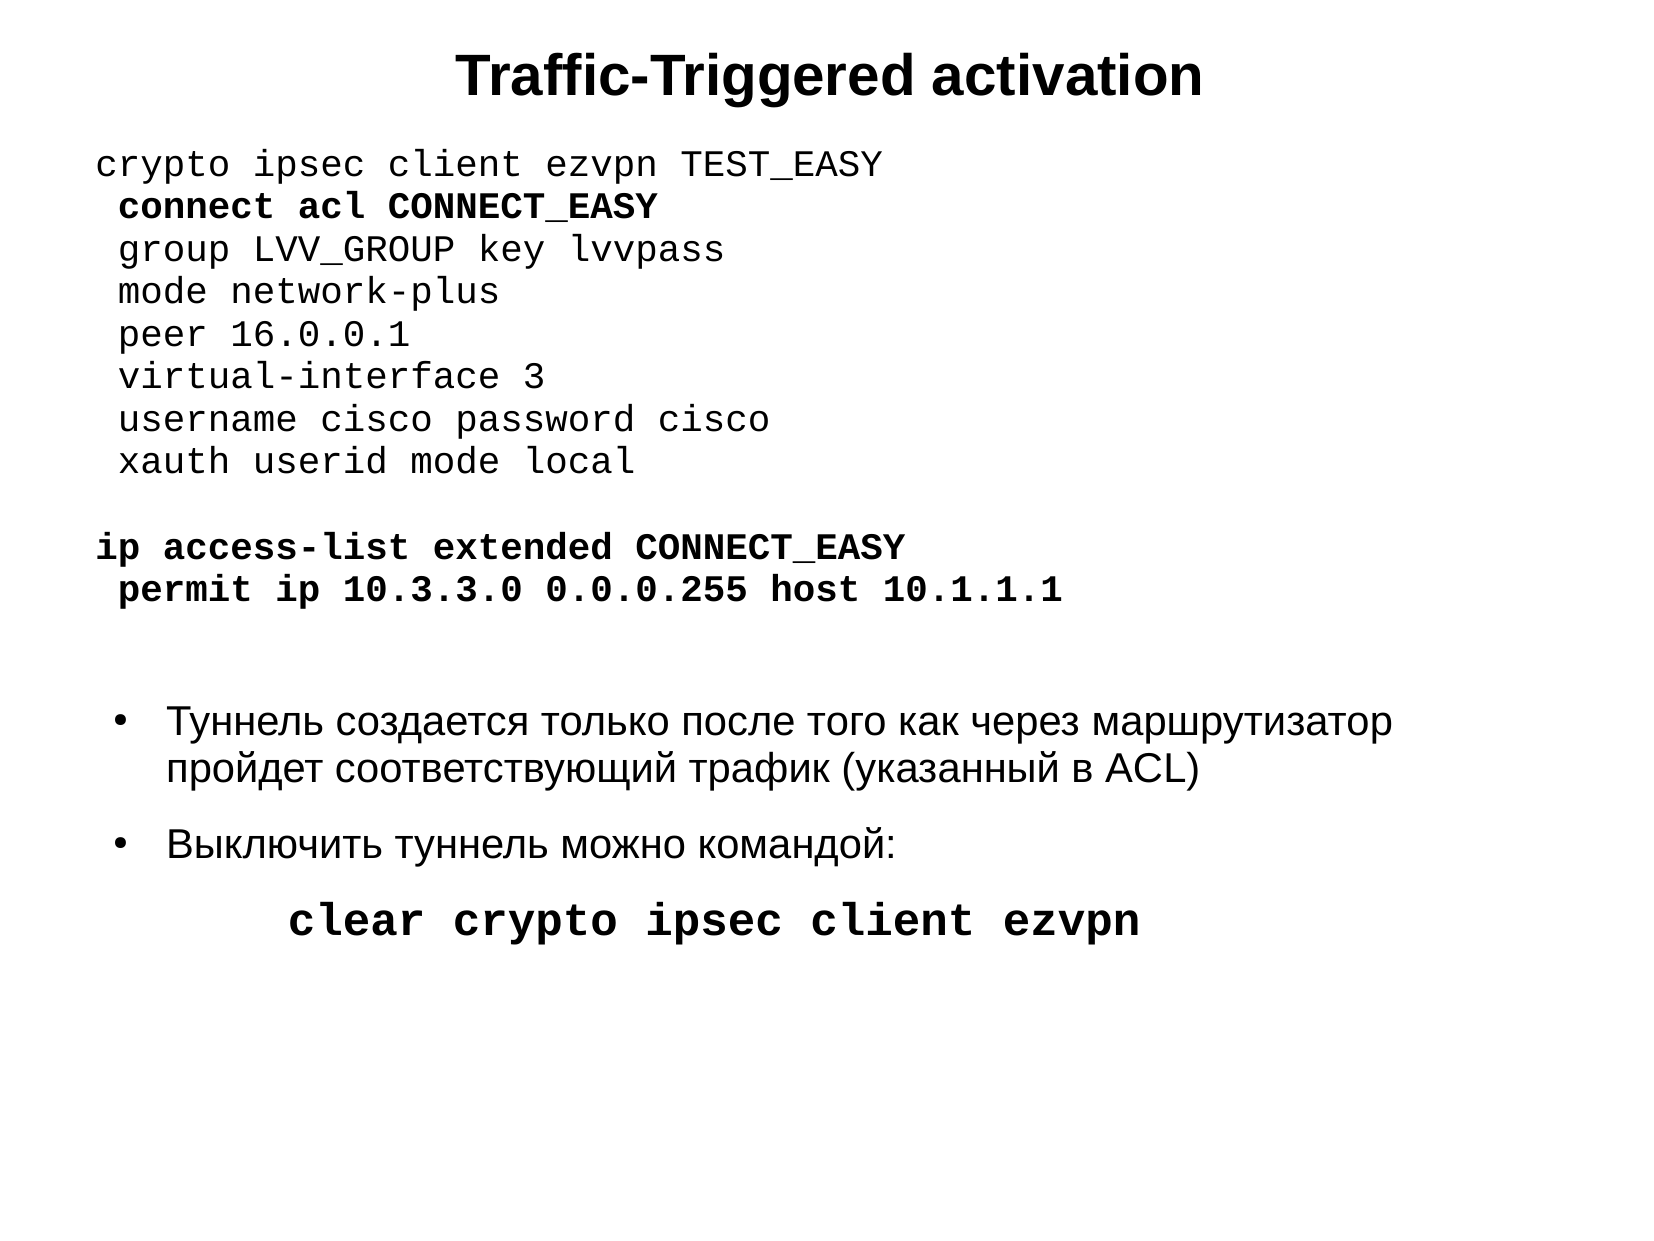

Traffic-Triggered activation
# crypto ipsec client ezvpn TEST_EASY
 connect acl CONNECT_EASY
 group LVV_GROUP key lvvpass
 mode network-plus
 peer 16.0.0.1
 virtual-interface 3
 username cisco password cisco
 xauth userid mode local
ip access-list extended CONNECT_EASY
 permit ip 10.3.3.0 0.0.0.255 host 10.1.1.1
Туннель создается только после того как через маршрутизатор пройдет соответствующий трафик (указанный в ACL)
Выключить туннель можно командой:
 clear crypto ipsec client ezvpn